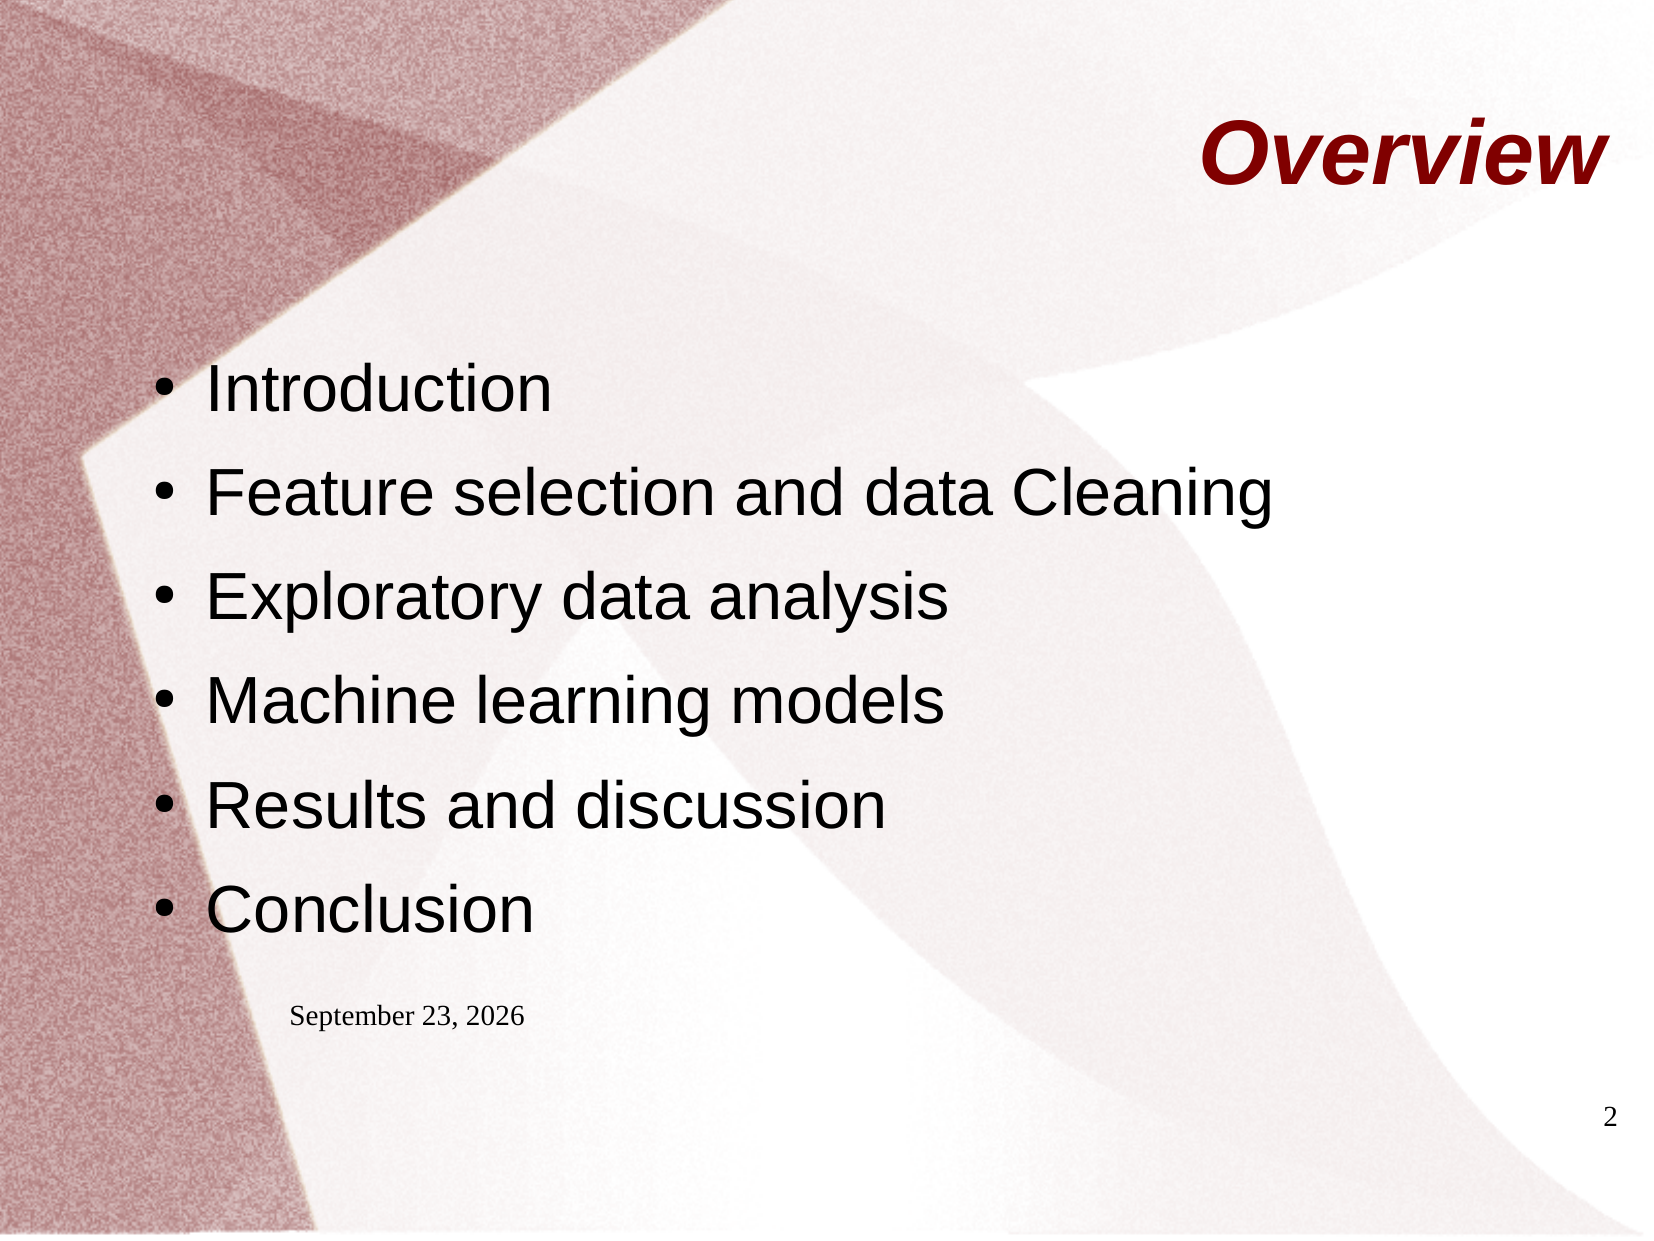

# Overview
Introduction
Feature selection and data Cleaning
Exploratory data analysis
Machine learning models
Results and discussion
Conclusion
2